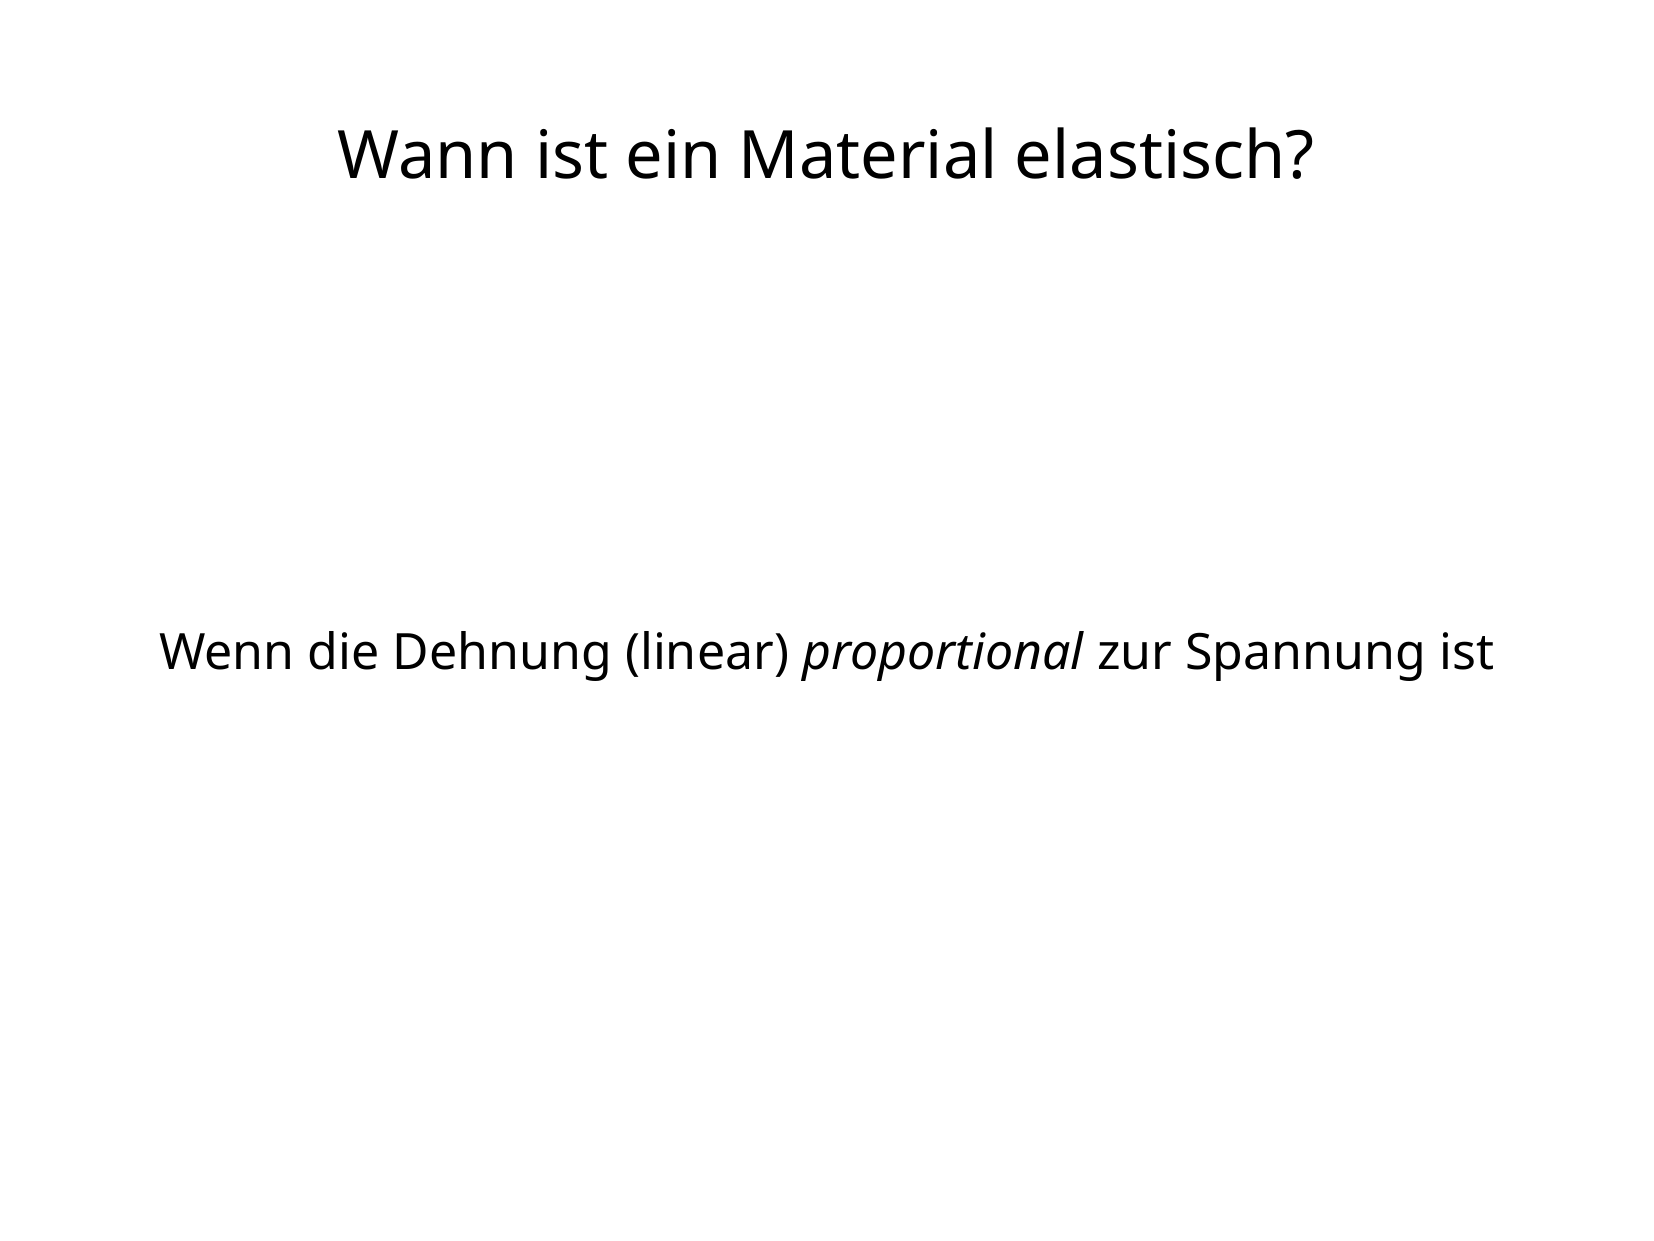

# Wann ist ein Material elastisch?
Wenn die Dehnung (linear) proportional zur Spannung ist